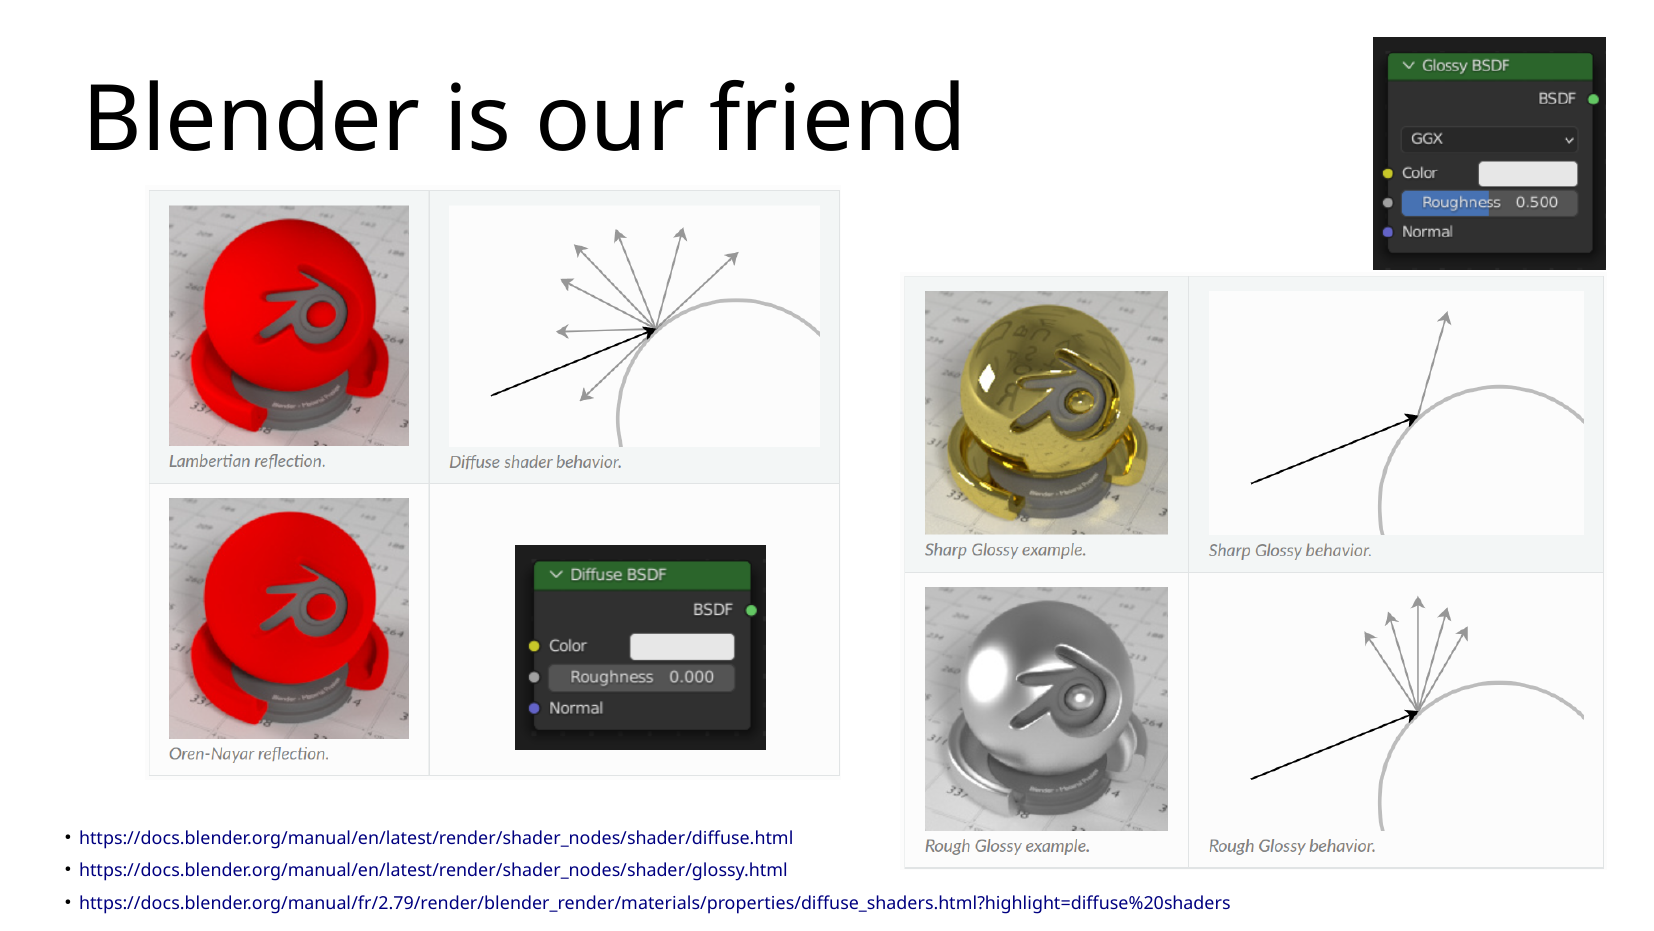

# Blender is our friend
https://docs.blender.org/manual/en/latest/render/shader_nodes/shader/diffuse.html
https://docs.blender.org/manual/en/latest/render/shader_nodes/shader/glossy.html
https://docs.blender.org/manual/fr/2.79/render/blender_render/materials/properties/diffuse_shaders.html?highlight=diffuse%20shaders